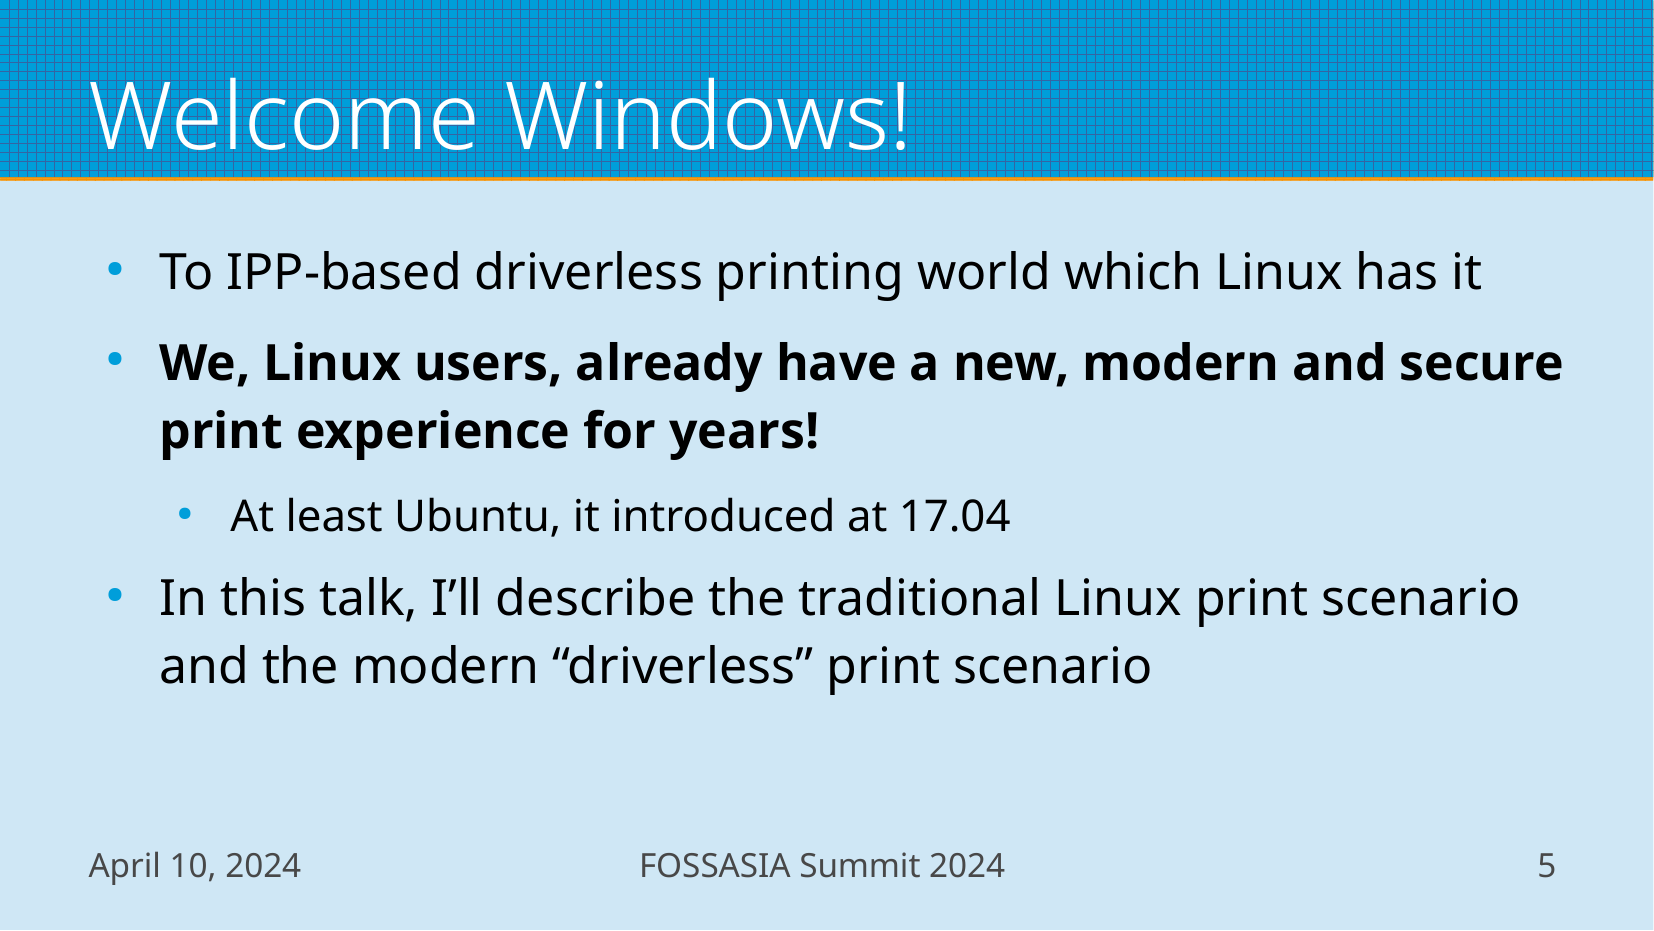

# Welcome Windows!
To IPP-based driverless printing world which Linux has it
We, Linux users, already have a new, modern and secure print experience for years!
At least Ubuntu, it introduced at 17.04
In this talk, I’ll describe the traditional Linux print scenario and the modern “driverless” print scenario
April 10, 2024
FOSSASIA Summit 2024
5